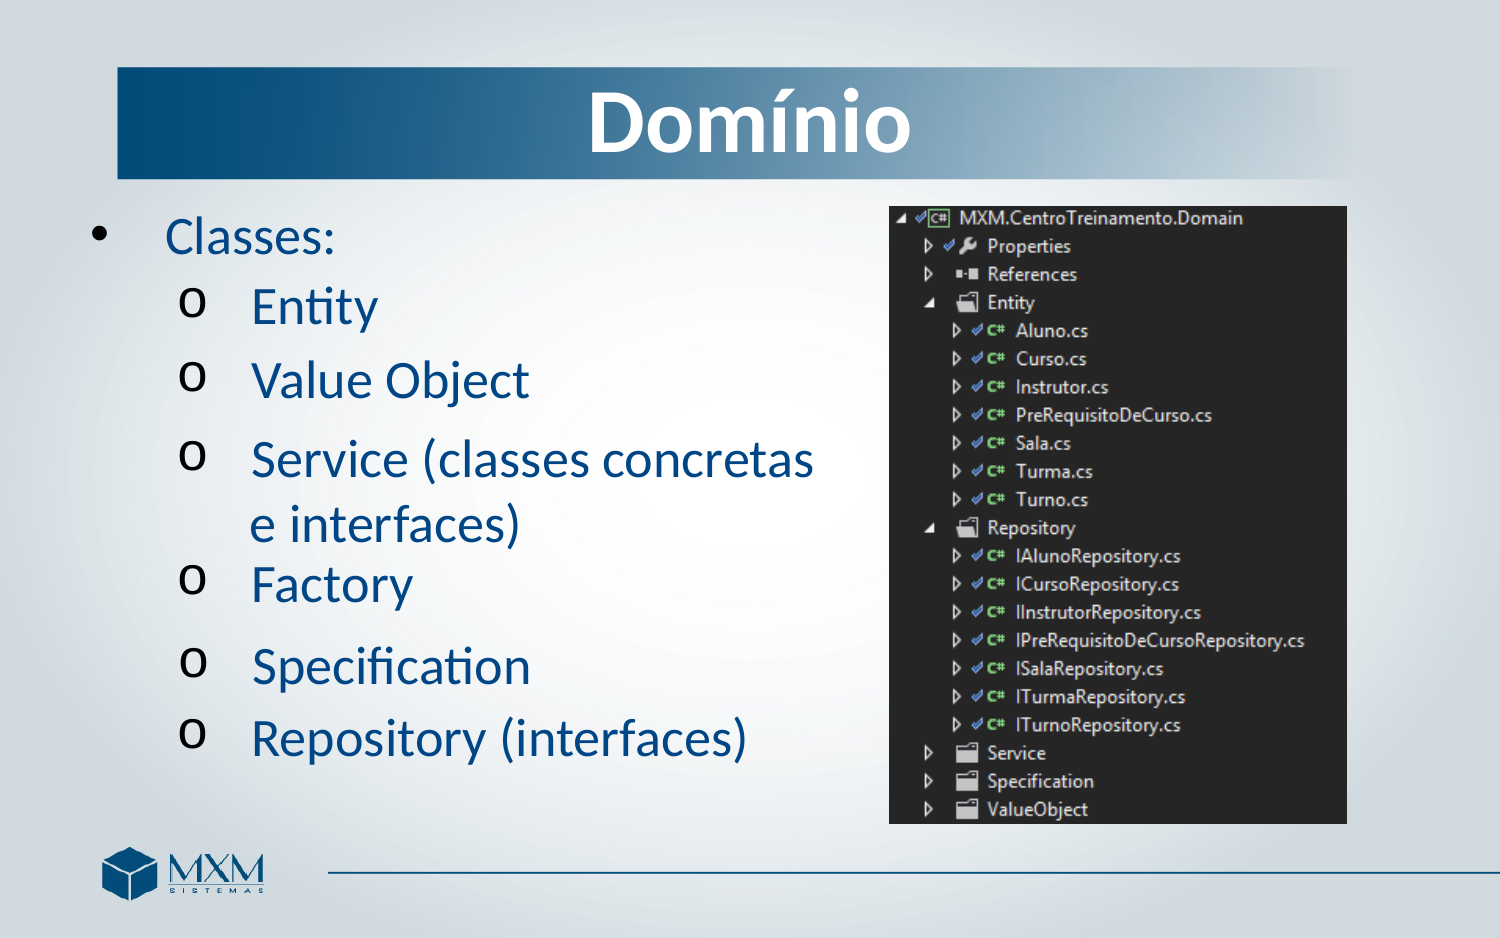

# Domínio
Classes:
Entity
Value Object
Service (classes concretas
 e interfaces)
Factory
Specification
Repository (interfaces)